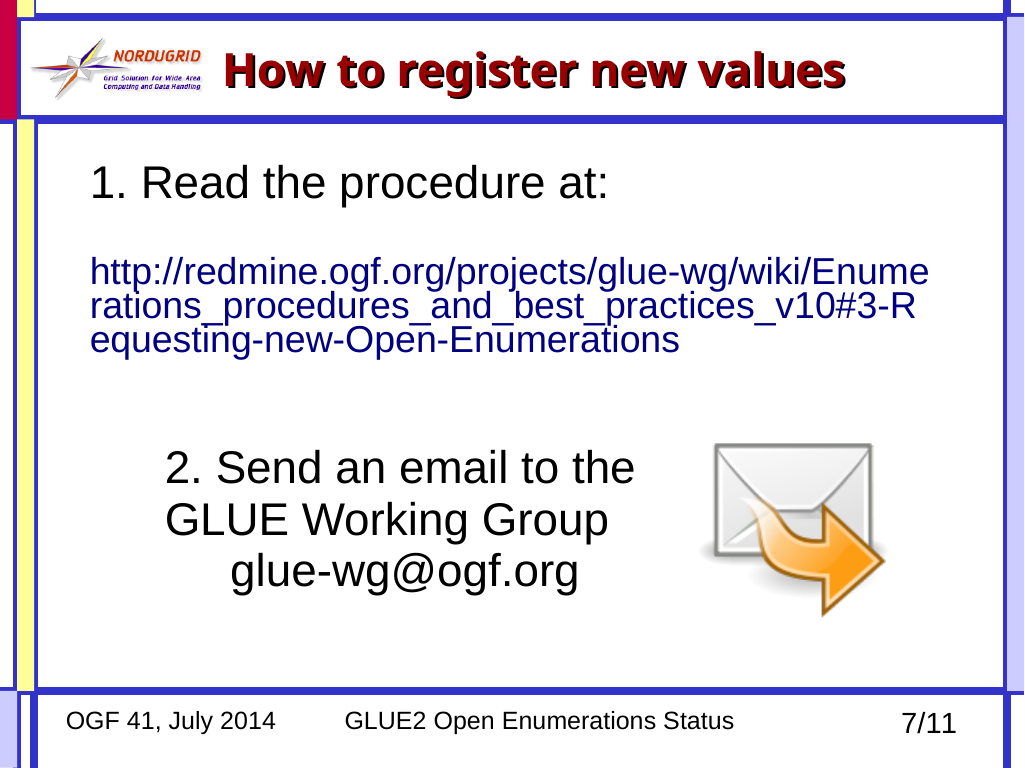

# How to register new values
1. Read the procedure at:
http://redmine.ogf.org/projects/glue-wg/wiki/Enumerations_procedures_and_best_practices_v10#3-Requesting-new-Open-Enumerations
2. Send an email to the GLUE Working Group
glue-wg@ogf.org
OGF 41, July 2014
GLUE2 Open Enumerations Status
7